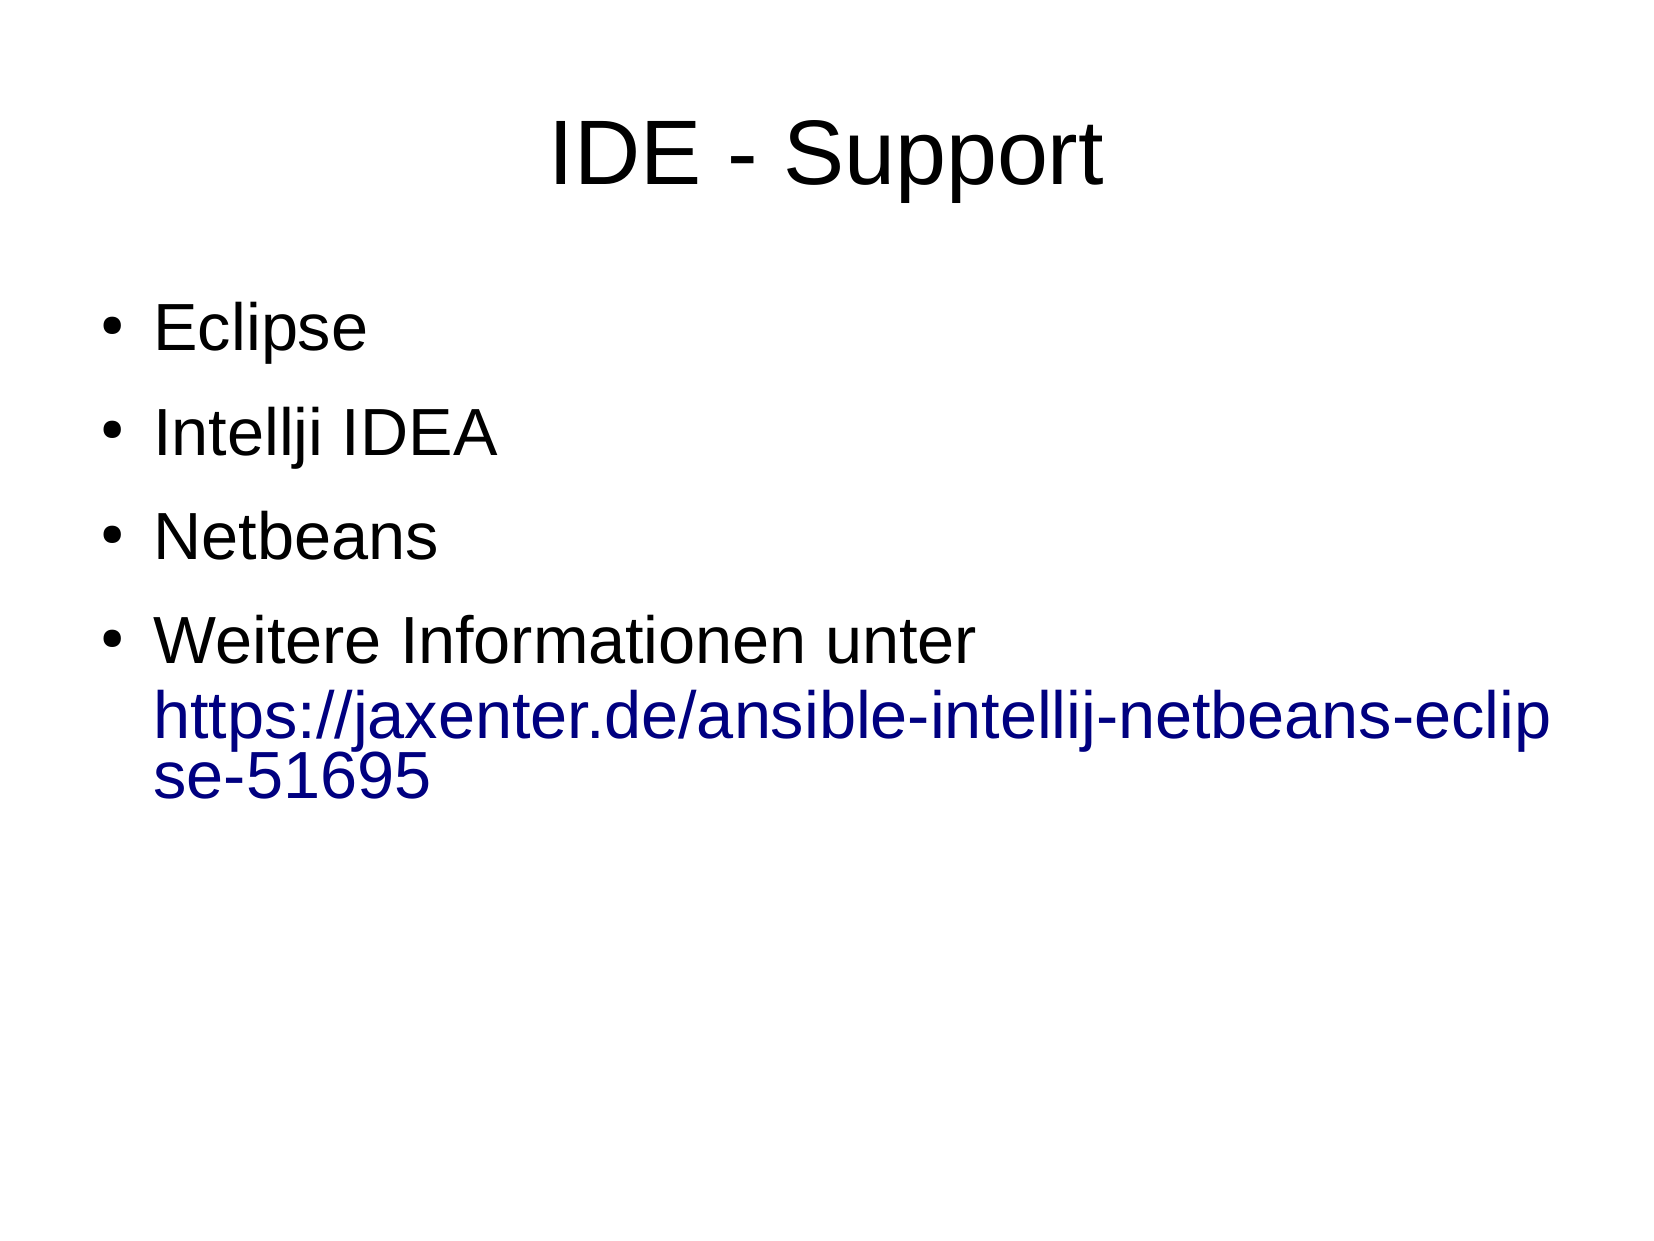

# IDE - Support
Eclipse
Intellji IDEA
Netbeans
Weitere Informationen unter https://jaxenter.de/ansible-intellij-netbeans-eclipse-51695